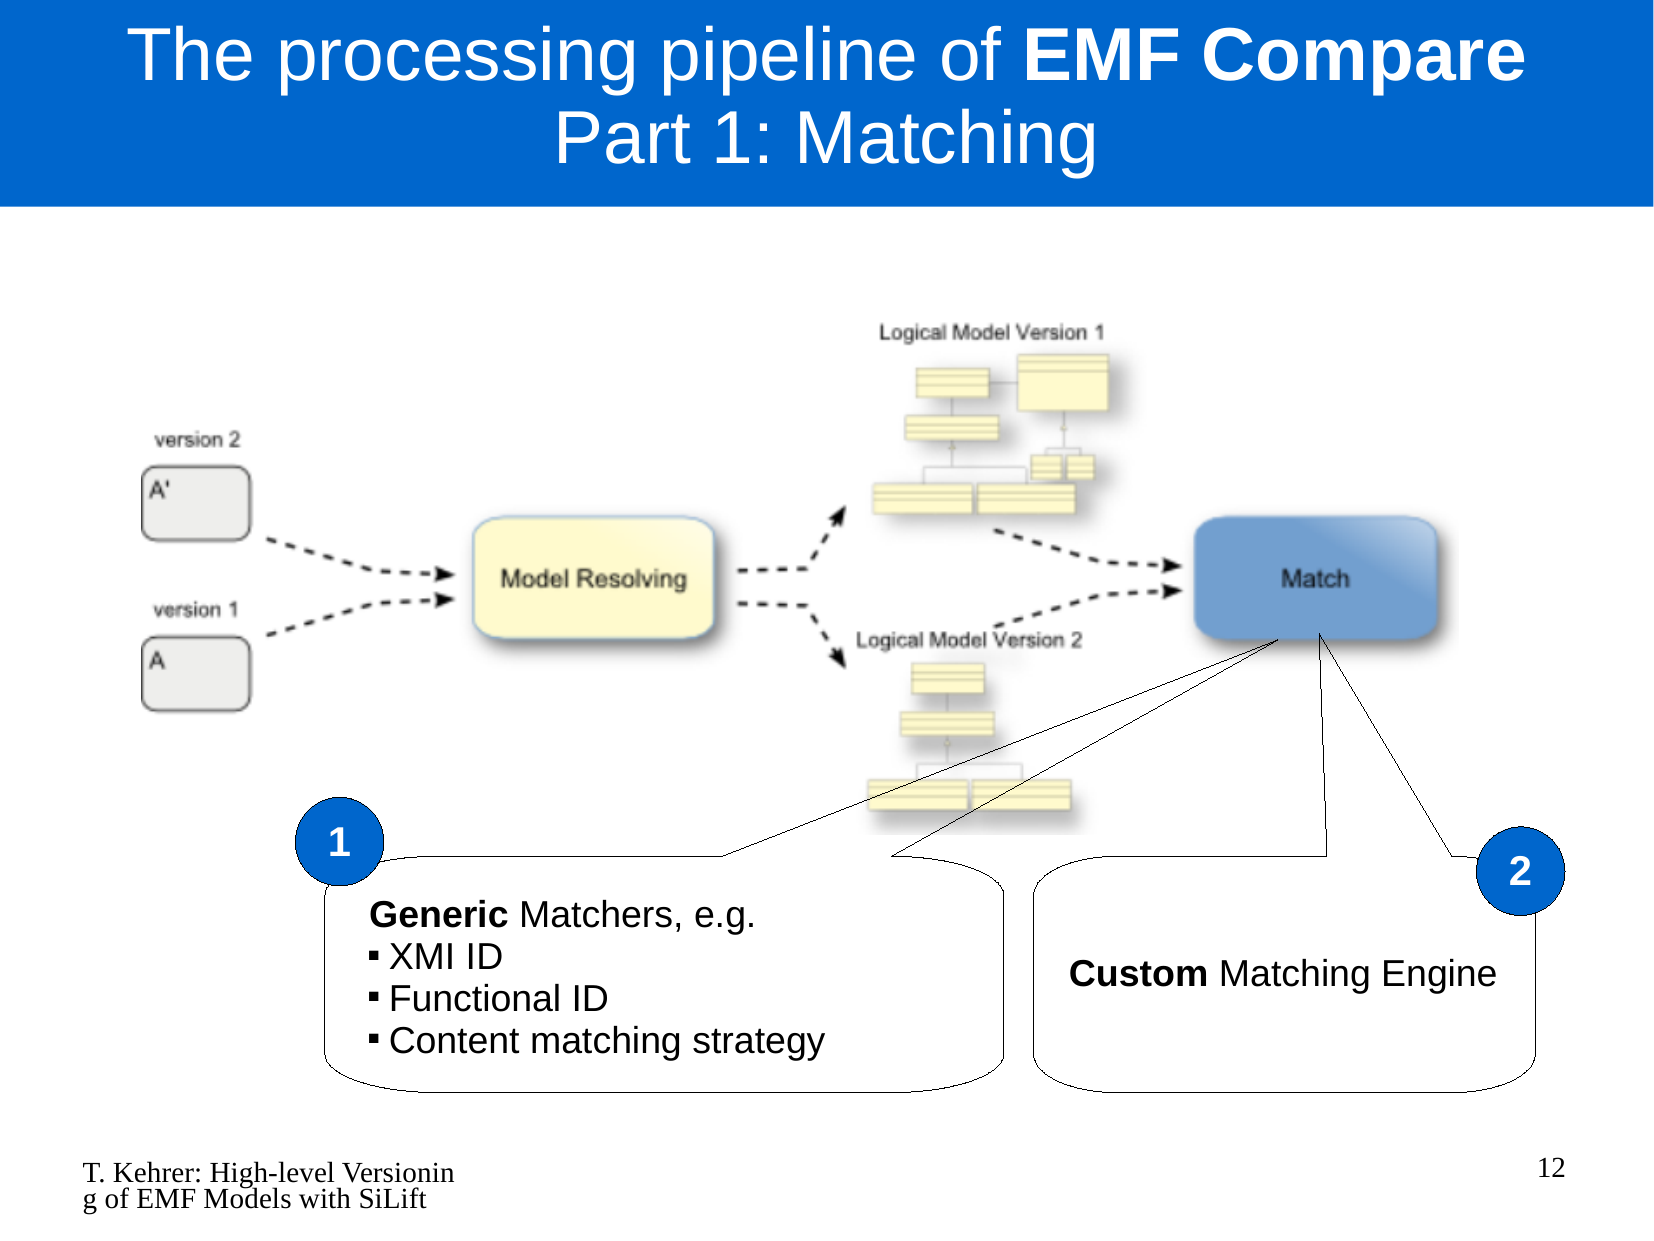

# The processing pipeline of EMF Compare Part 1: Matching
1
2
Generic Matchers, e.g.
 XMI ID
 Functional ID
 Content matching strategy
Custom Matching Engine
12
T. Kehrer: High-level Versioning of EMF Models with SiLift